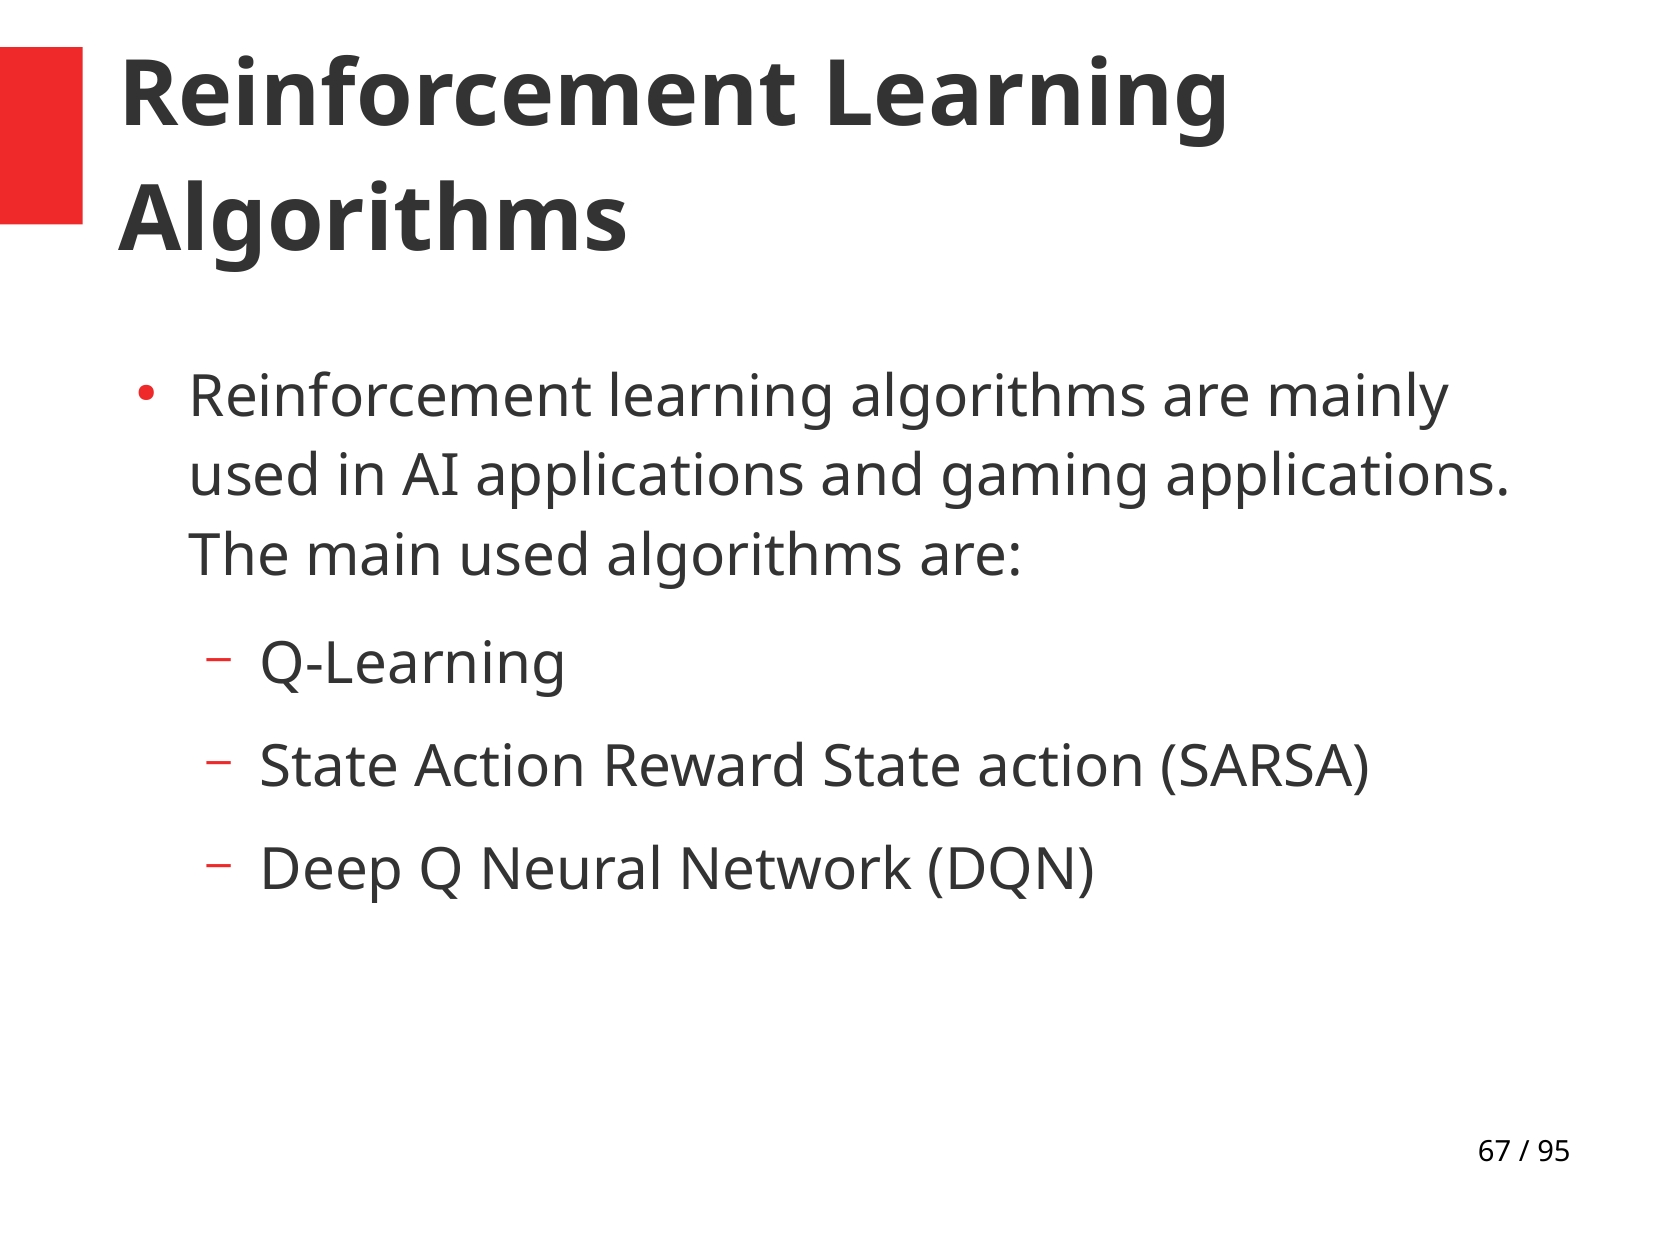

# Reinforcement Learning Algorithms
Reinforcement learning algorithms are mainly used in AI applications and gaming applications. The main used algorithms are:
Q-Learning
State Action Reward State action (SARSA)
Deep Q Neural Network (DQN)
67